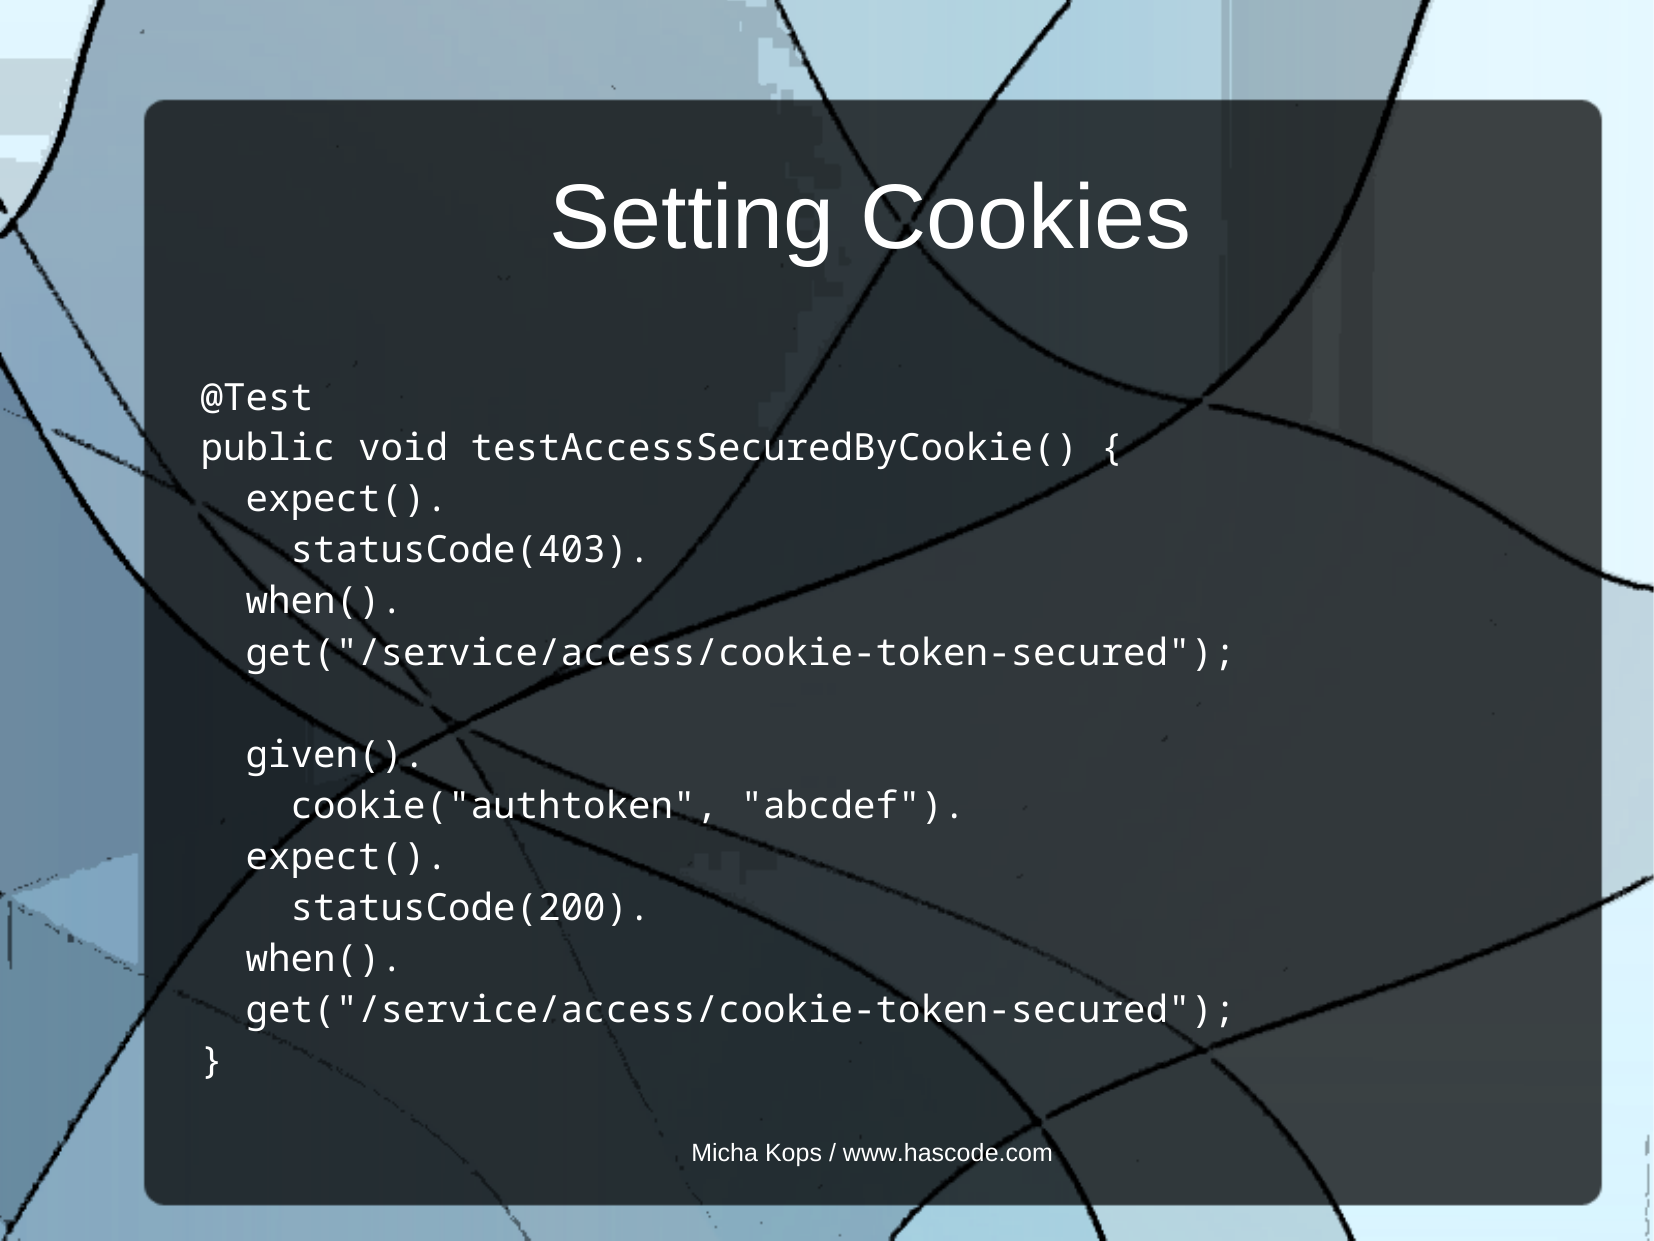

# Setting Cookies
@Test
public void testAccessSecuredByCookie() {
 expect().
 statusCode(403).
 when().
 get("/service/access/cookie-token-secured");
 given().
 cookie("authtoken", "abcdef").
 expect().
 statusCode(200).
 when().
 get("/service/access/cookie-token-secured");
}